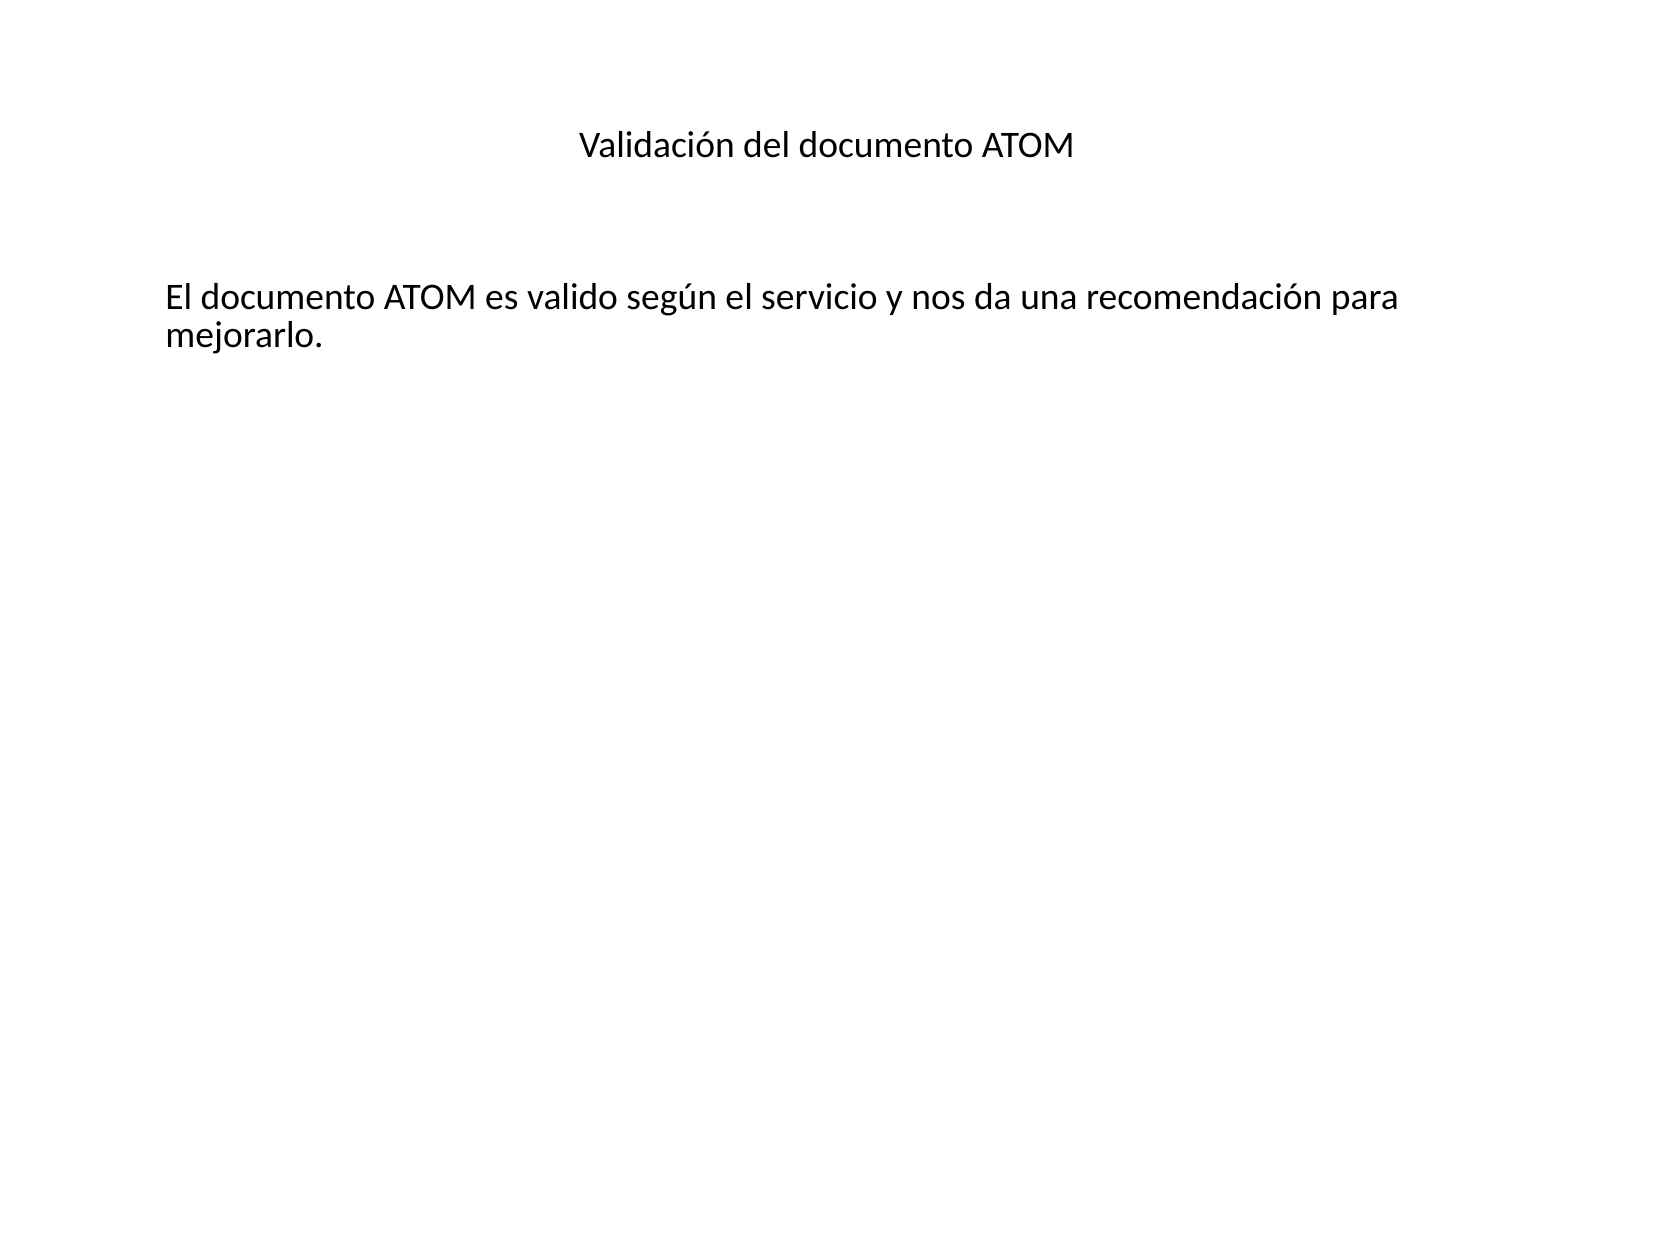

# Validación del documento ATOM
El documento ATOM es valido según el servicio y nos da una recomendación para mejorarlo.